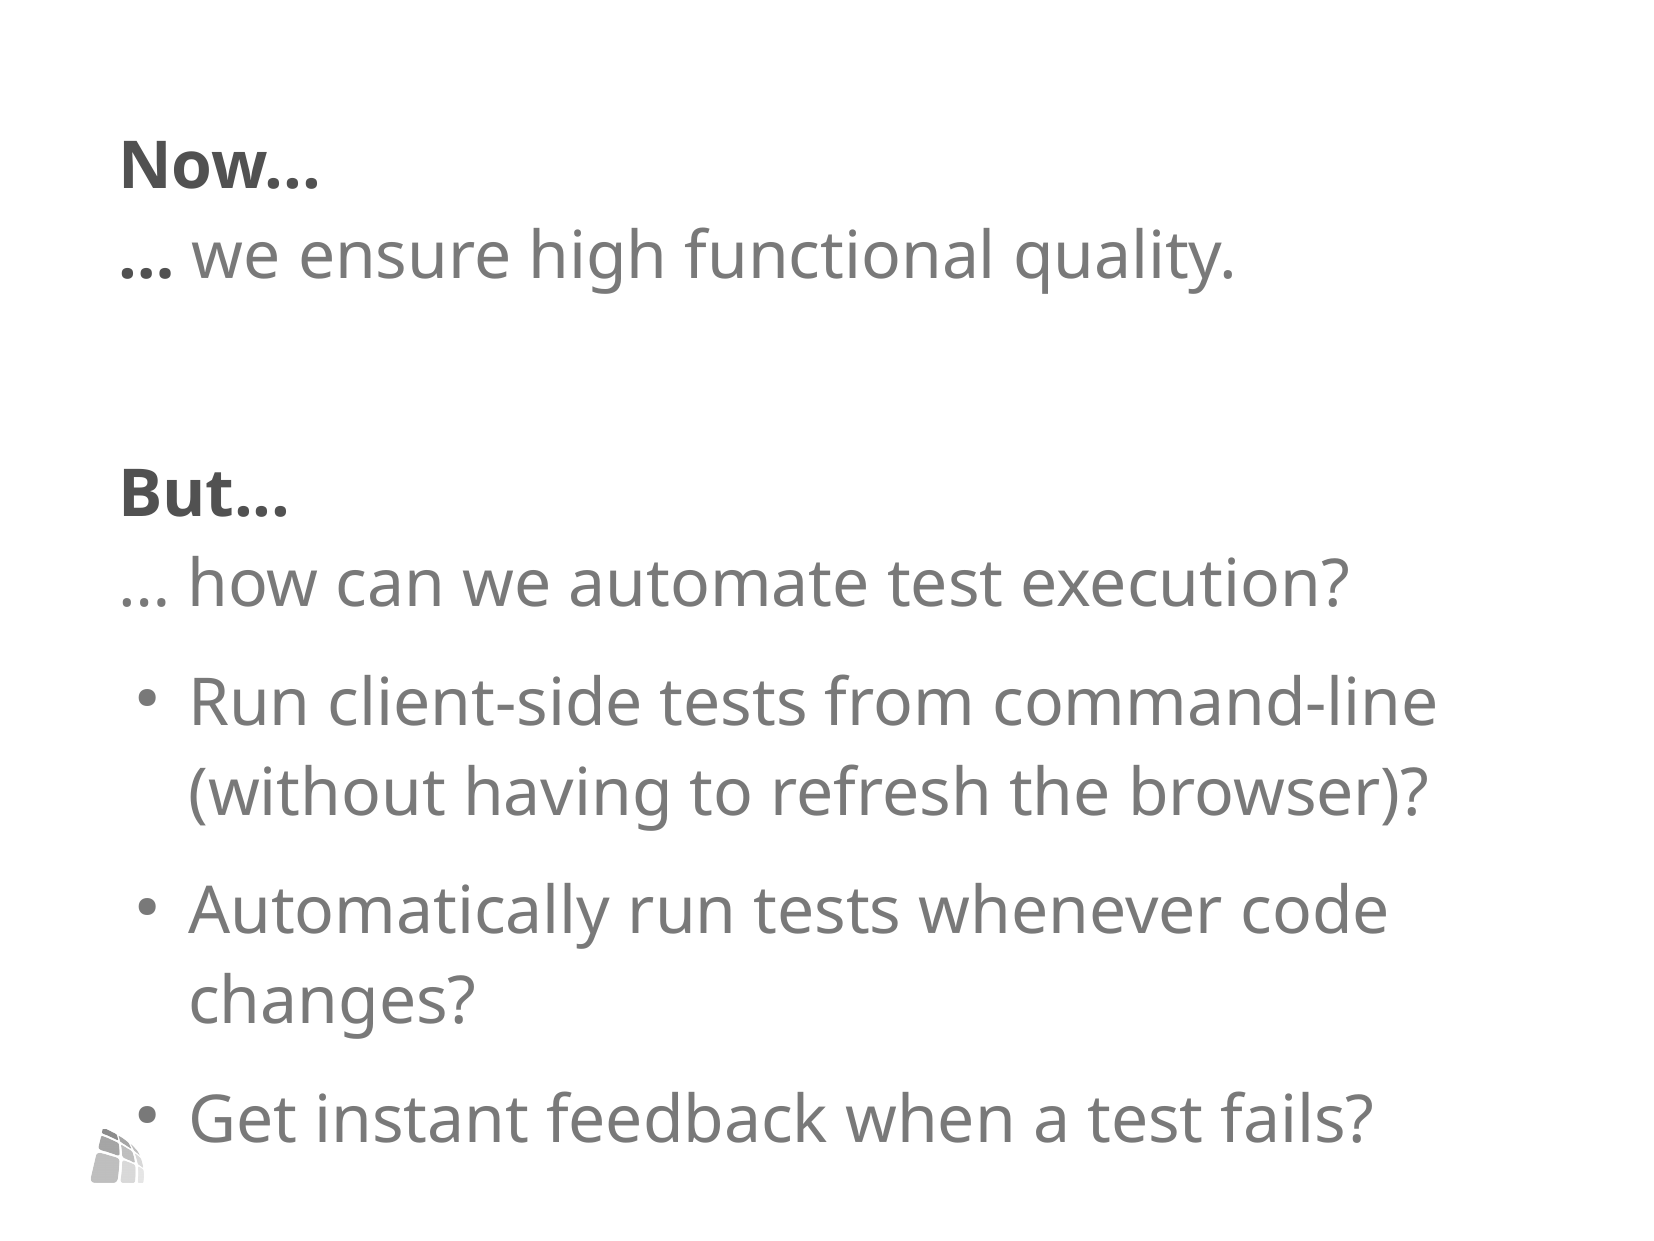

# Now... … we ensure high functional quality.
But...
… how can we automate test execution?
Run client-side tests from command-line
(without having to refresh the browser)?
Automatically run tests whenever code changes?
Get instant feedback when a test fails?